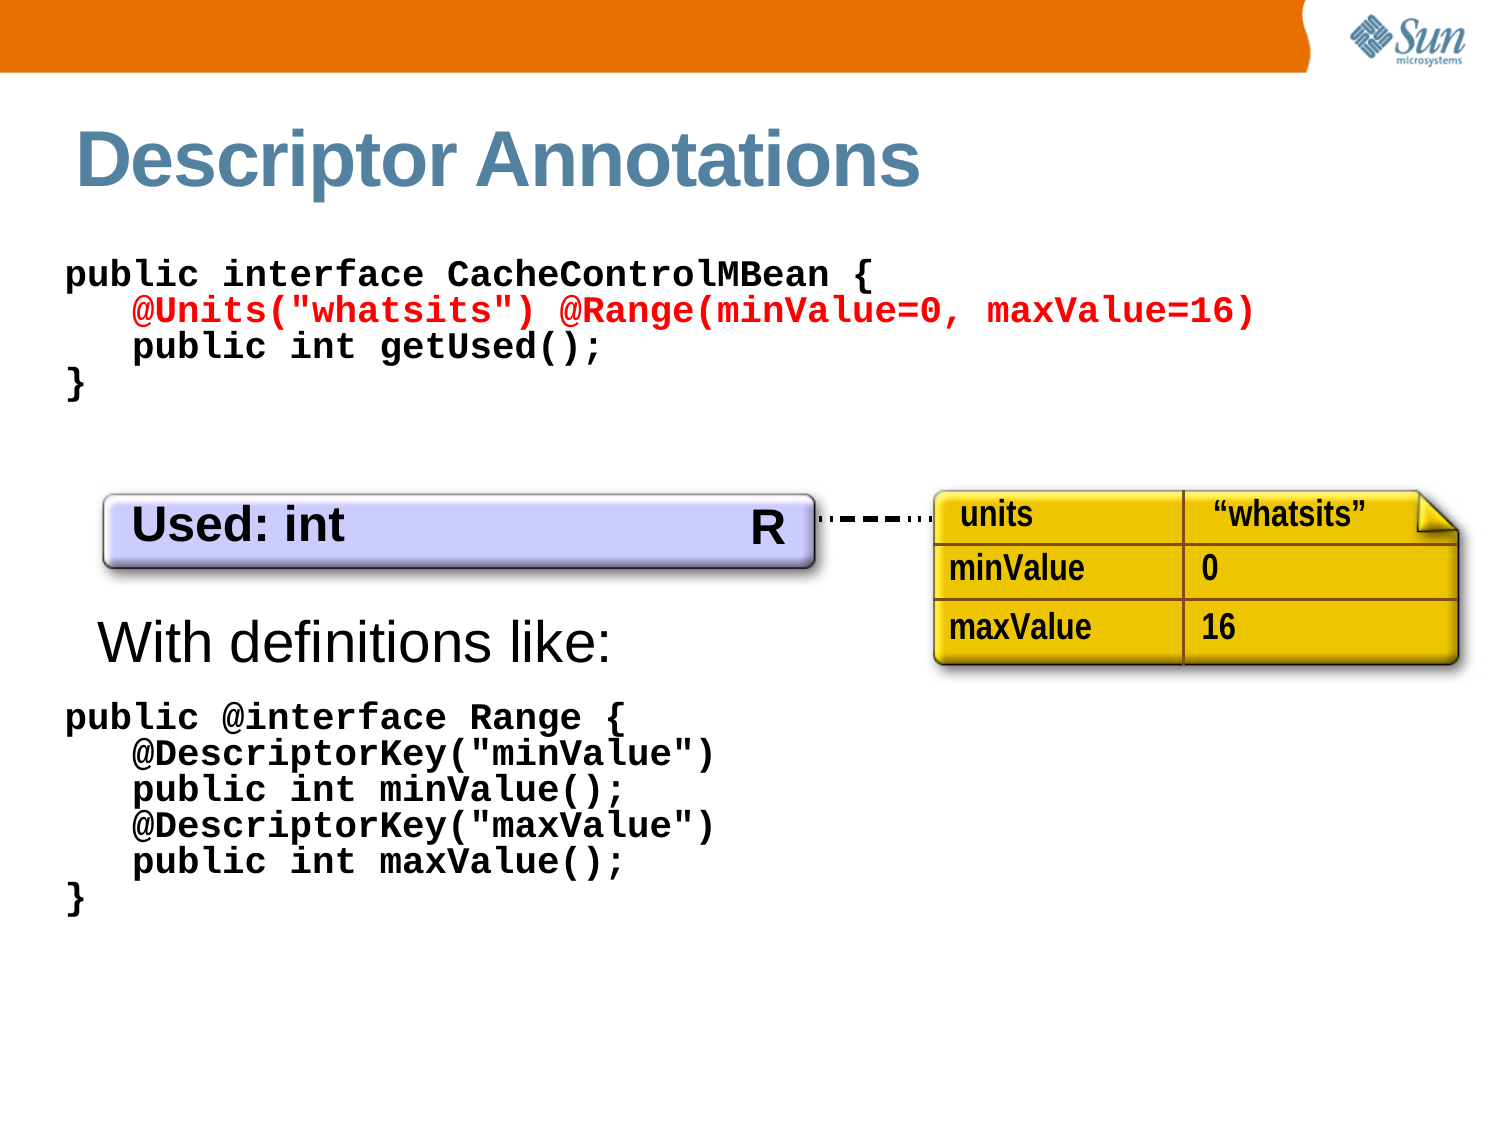

# Descriptor Annotations
public interface CacheControlMBean {
 @Units("whatsits") @Range(minValue=0, maxValue=16)
 public int getUsed();
}
 With definitions like:
public @interface Range {
 @DescriptorKey("minValue")
 public int minValue();
 @DescriptorKey("maxValue")
 public int maxValue();
}
units
“whatsits”
Used: int
R
minValue
0
maxValue
16